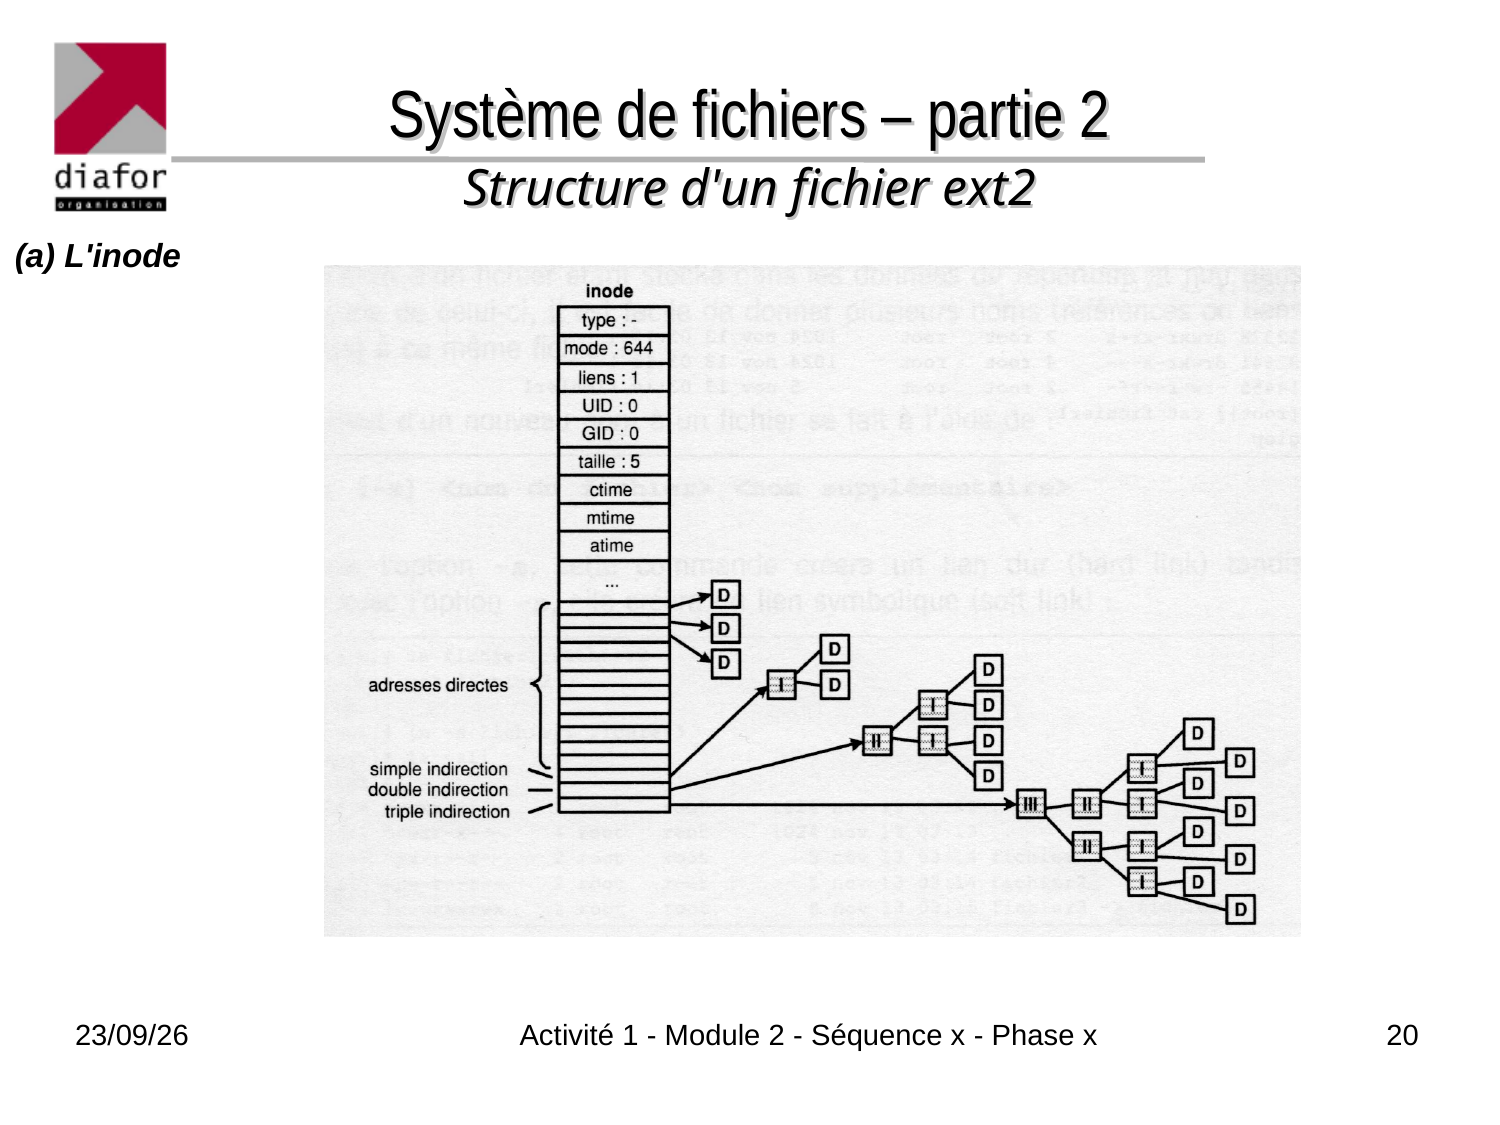

# Système de fichiers – partie 2 Structure d'un fichier ext2
(a) L'inode
Activité 1 - Module 2 - Séquence x - Phase x
20